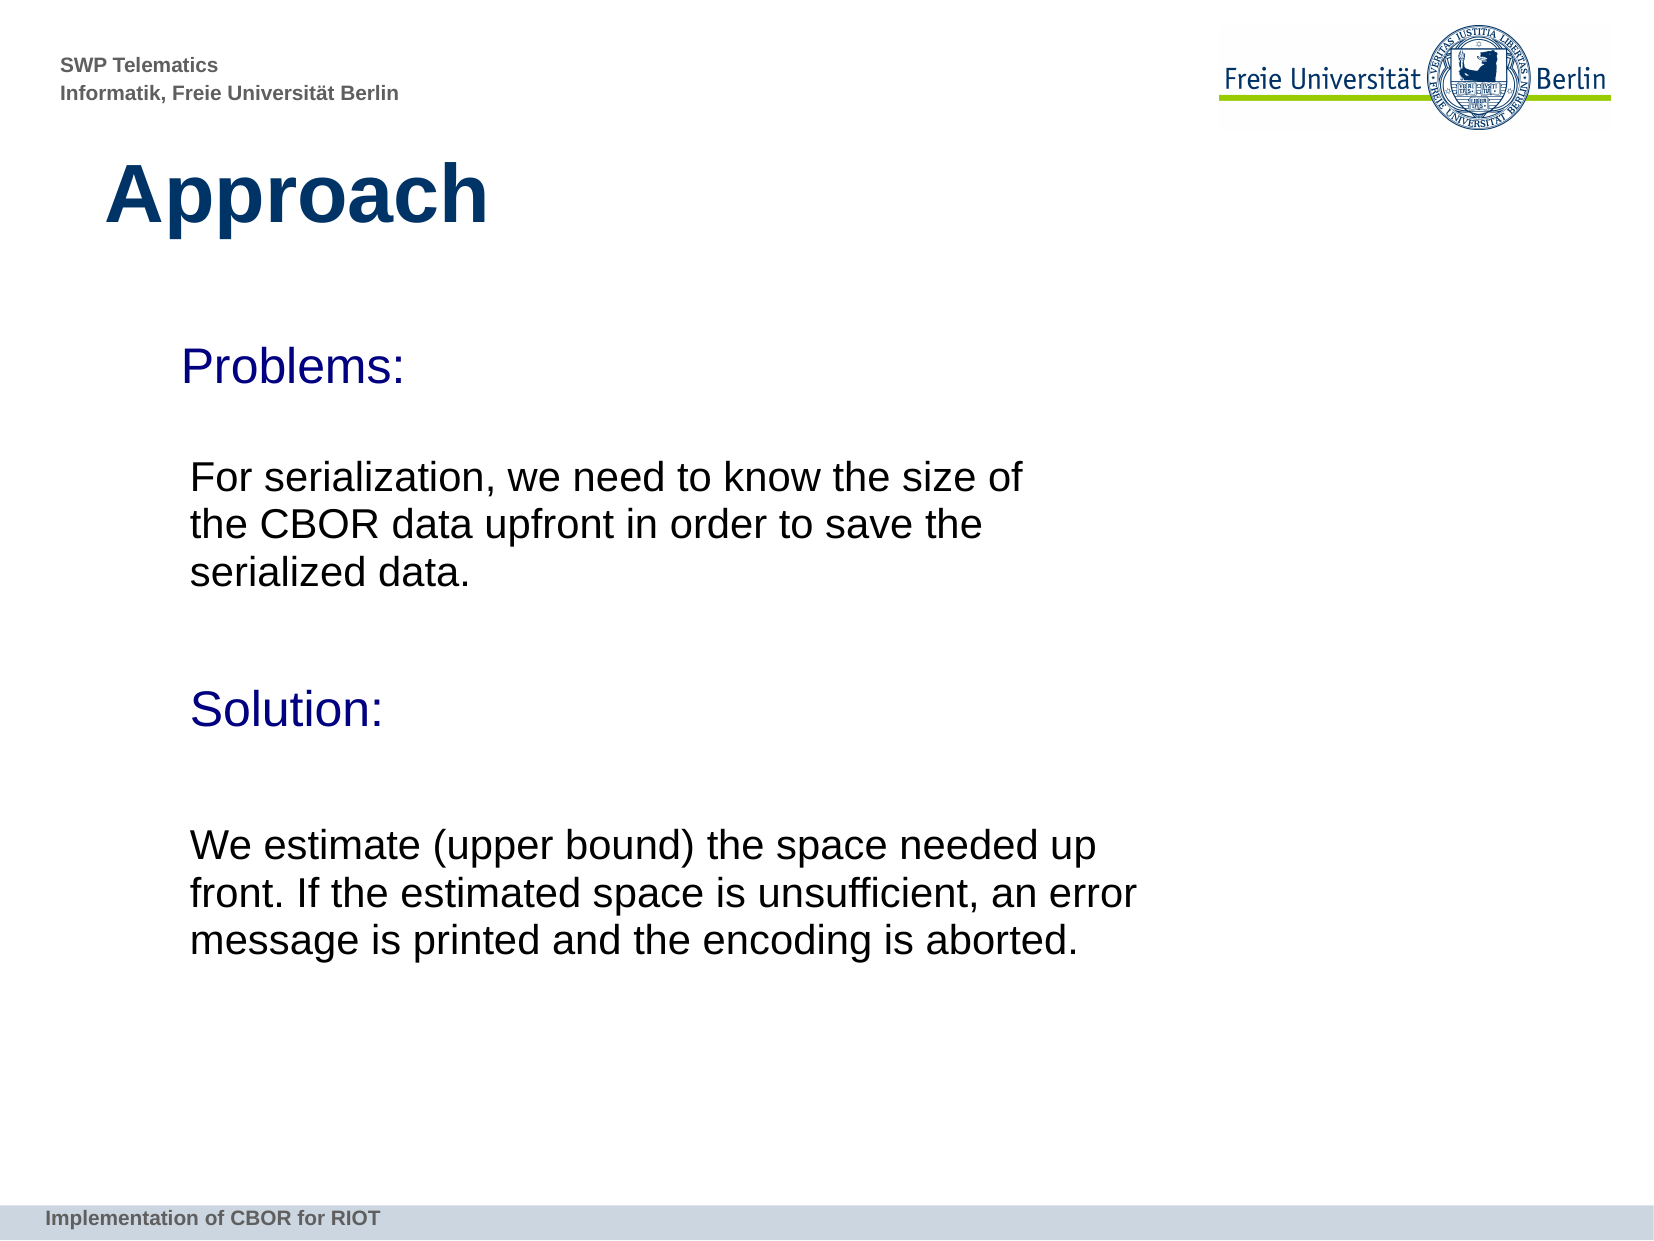

# Approach
 Problems:
For serialization, we need to know the size of
the CBOR data upfront in order to save the
serialized data.
Solution:
We estimate (upper bound) the space needed up front. If the estimated space is unsufficient, an error message is printed and the encoding is aborted.